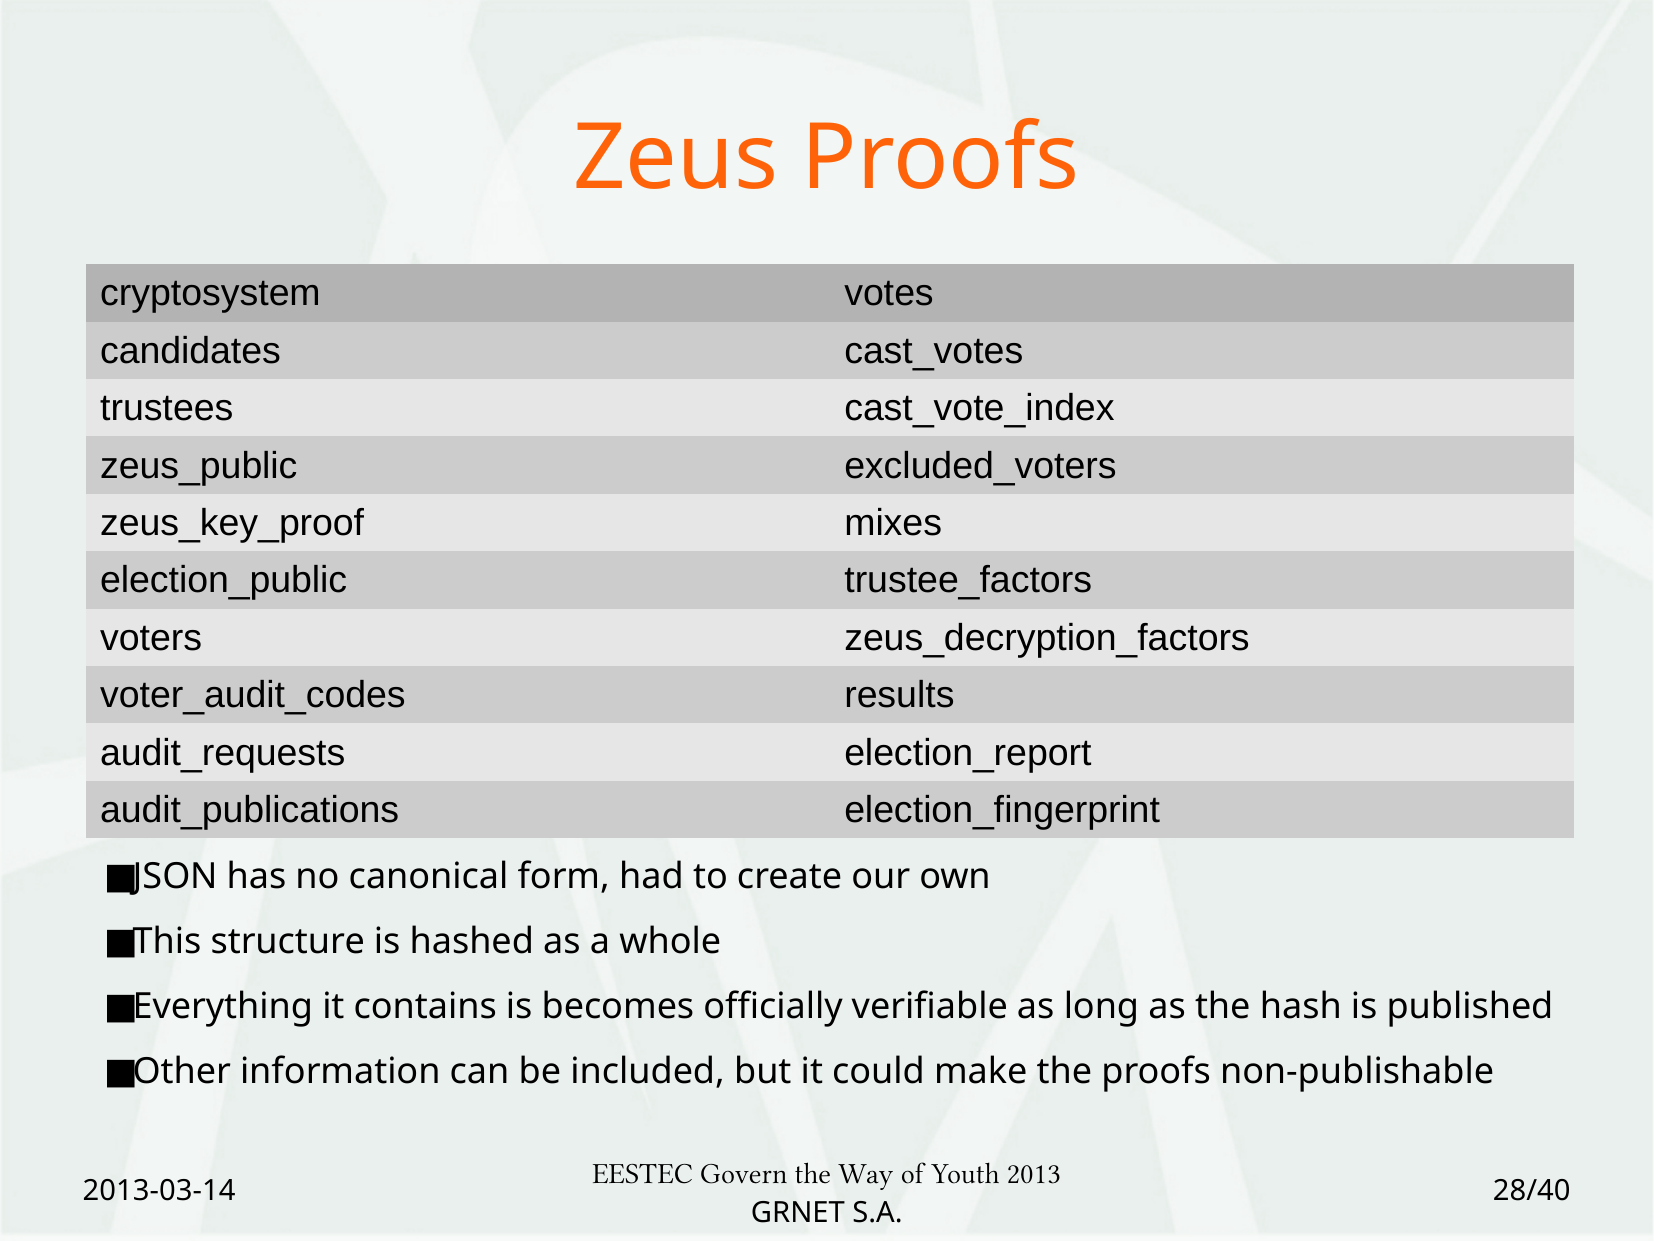

# Zeus Proofs
| cryptosystem | votes |
| --- | --- |
| candidates | cast\_votes |
| trustees | cast\_vote\_index |
| zeus\_public | excluded\_voters |
| zeus\_key\_proof | mixes |
| election\_public | trustee\_factors |
| voters | zeus\_decryption\_factors |
| voter\_audit\_codes | results |
| audit\_requests | election\_report |
| audit\_publications | election\_fingerprint |
JSON has no canonical form, had to create our own
This structure is hashed as a whole
Everything it contains is becomes officially verifiable as long as the hash is published
Other information can be included, but it could make the proofs non-publishable
GRNET S.A.
2013-03-14
28